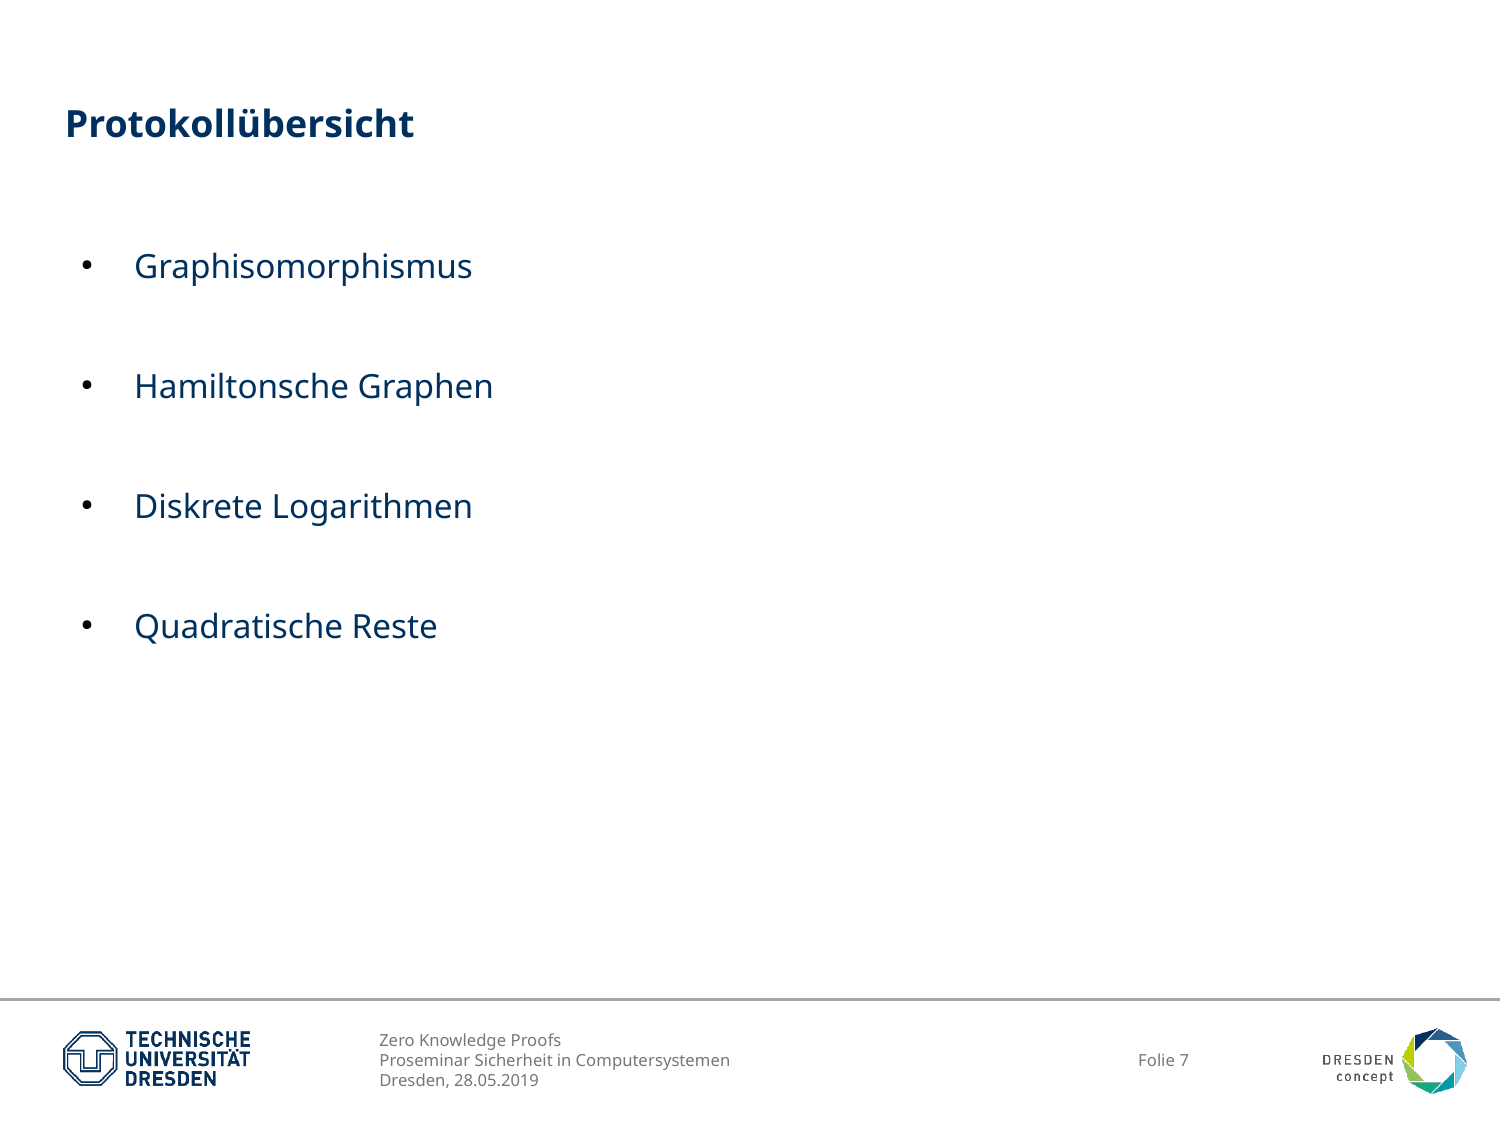

# Protokollübersicht
Graphisomorphismus
Hamiltonsche Graphen
Diskrete Logarithmen
Quadratische Reste